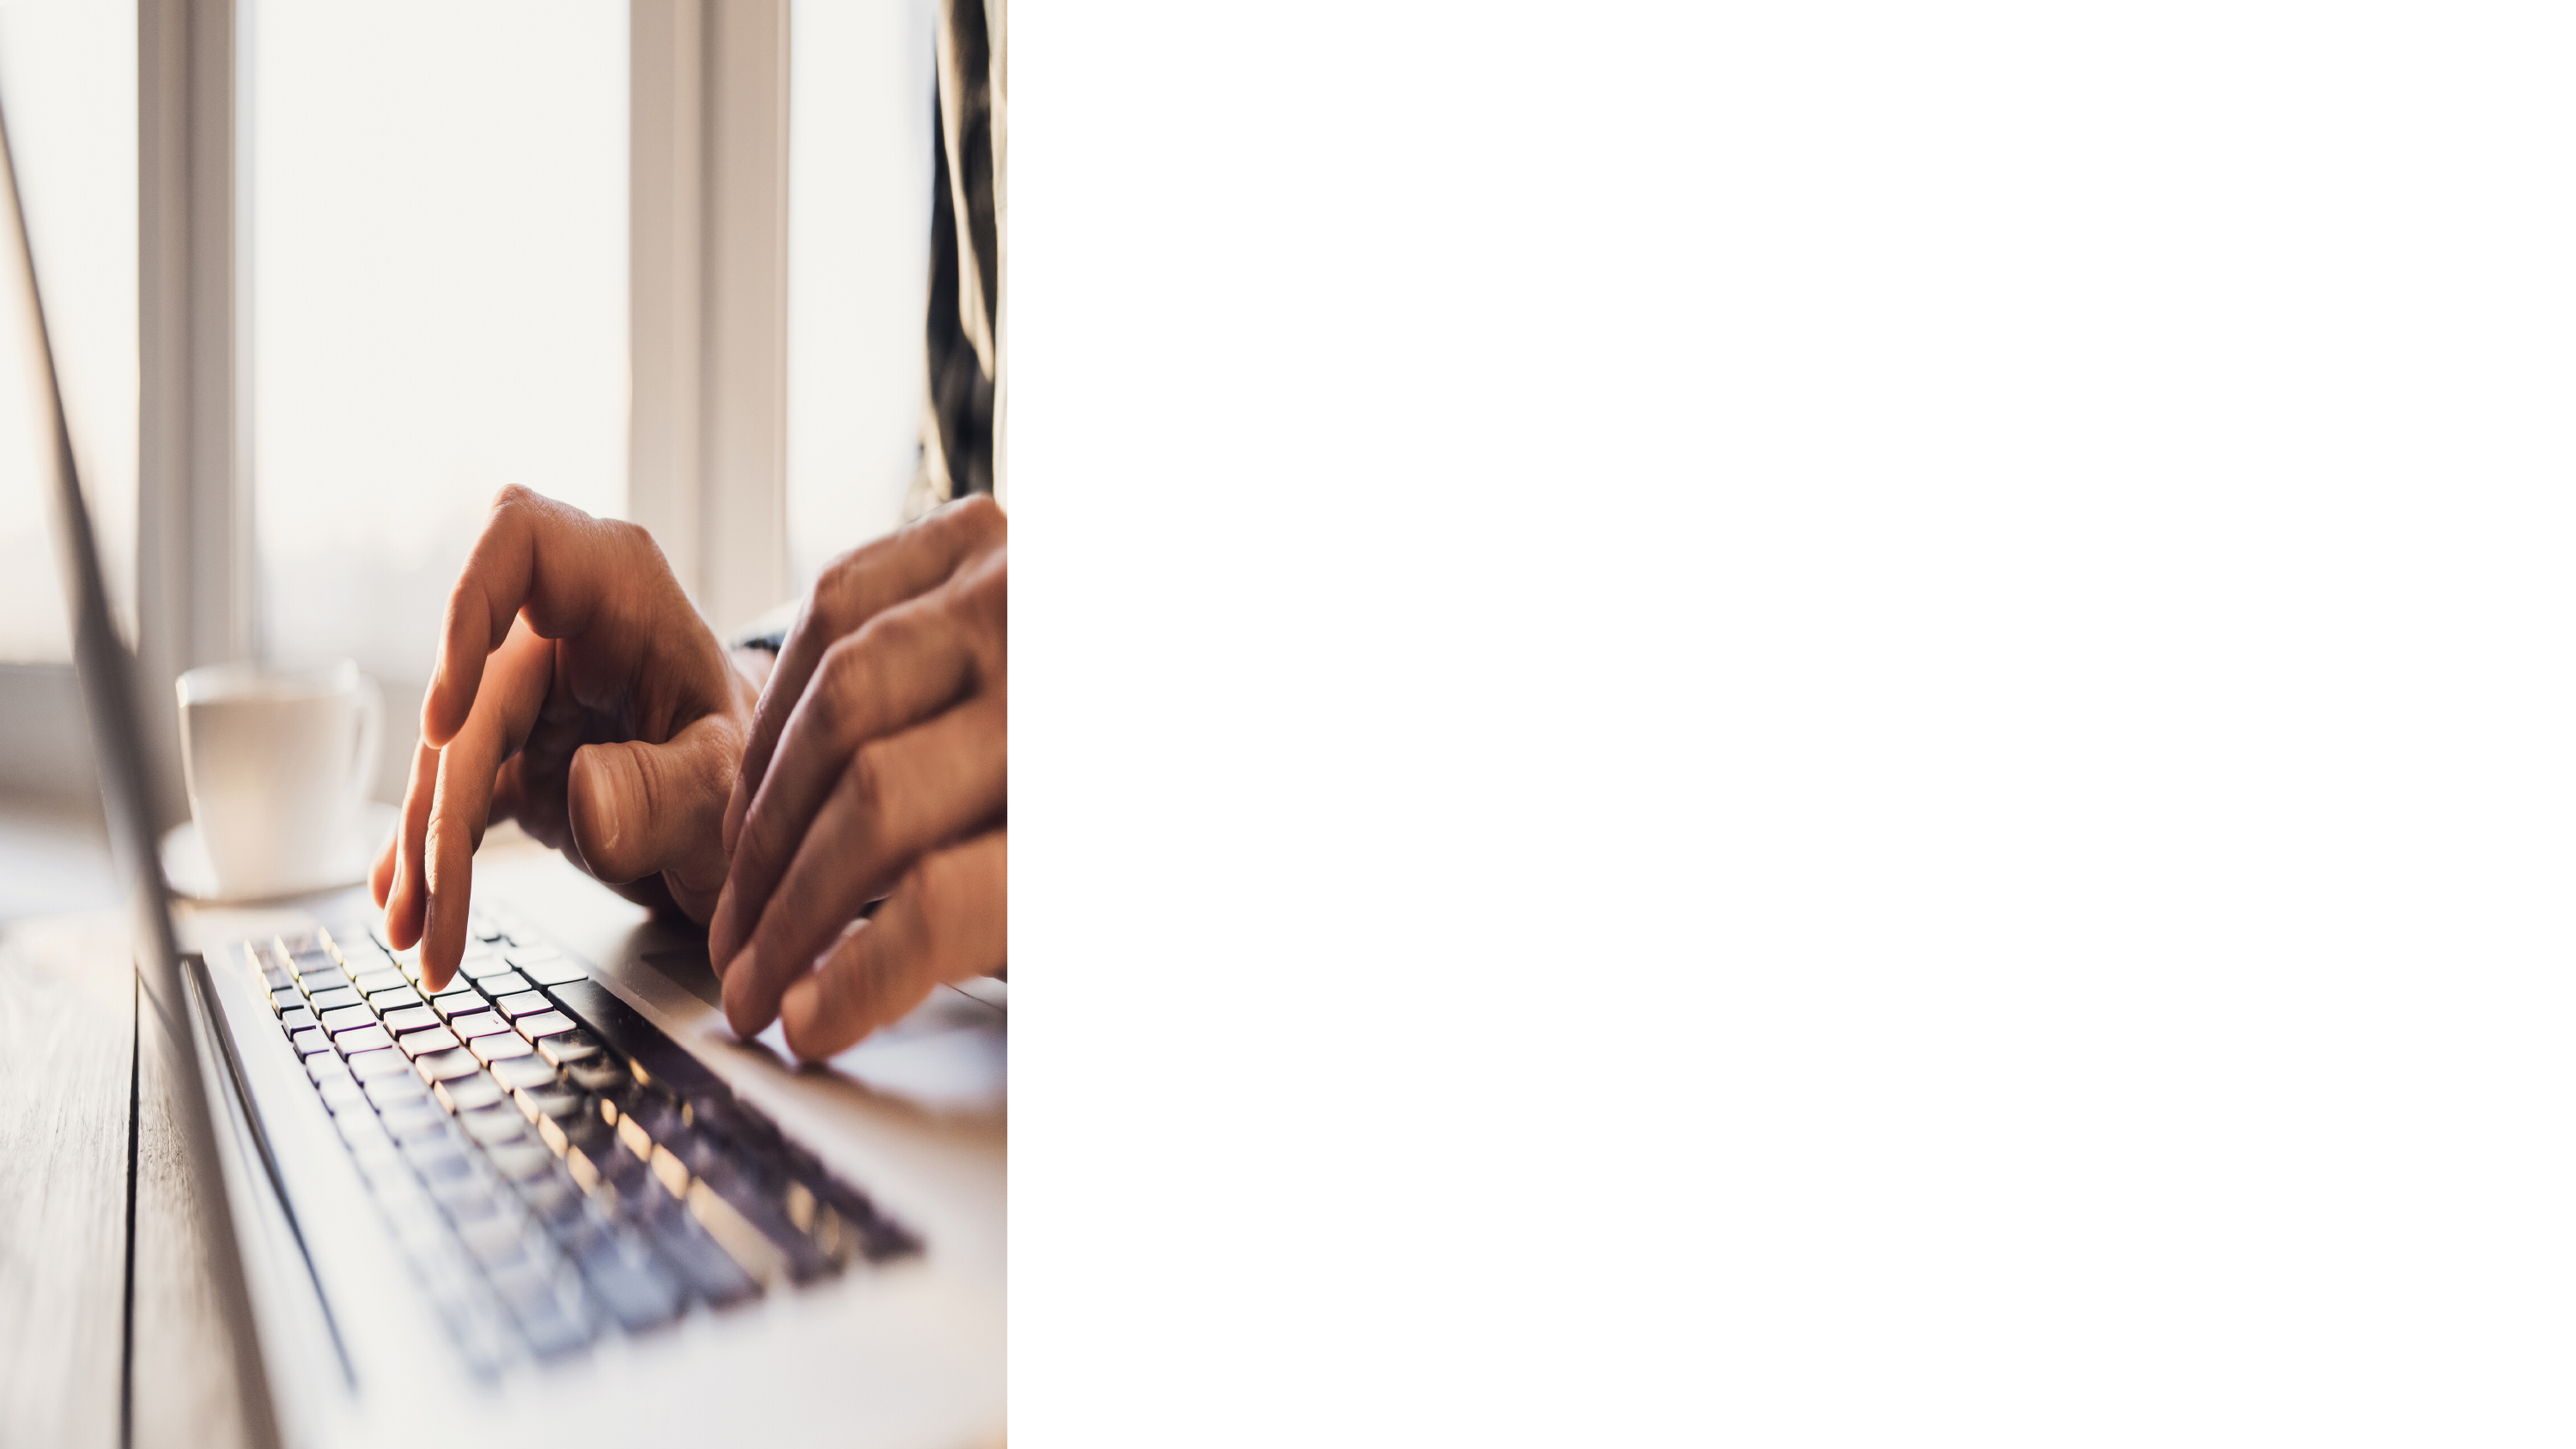

IMPACTO O DATOS ROBADOS
Mayor riesgo para individuos: El robo de identidad es una de las consecuencias más graves para las personas. Esto puede llevar a la apertura de cuentas falsas, solicitud de préstamos, y hasta problemas legales para la víctima, sin su conocimiento.
Datos financieros y de salud: La información bancaria y los detalles de tarjetas de crédito son objetivos principales para el fraude. De igual manera, los datos de salud (registros médicos, historial de tratamientos) son muy valiosos en el mercado negro, ya que pueden usarse para fraudes de seguros o la adquisición de medicamentos.
Propiedad intelectual: Para las empresas, el robo de secretos comerciales, algoritmos y planos de productos puede significar la pérdida de años de investigación y desarrollo, comprometiendo su competitividad y supervivencia.
Infraestructura crítica: Ataques a sistemas que controlan infraestructuras vitales (energía, agua, transporte) pueden robar información de control y causar interrupciones a gran escala, con consecuencias devastadoras.